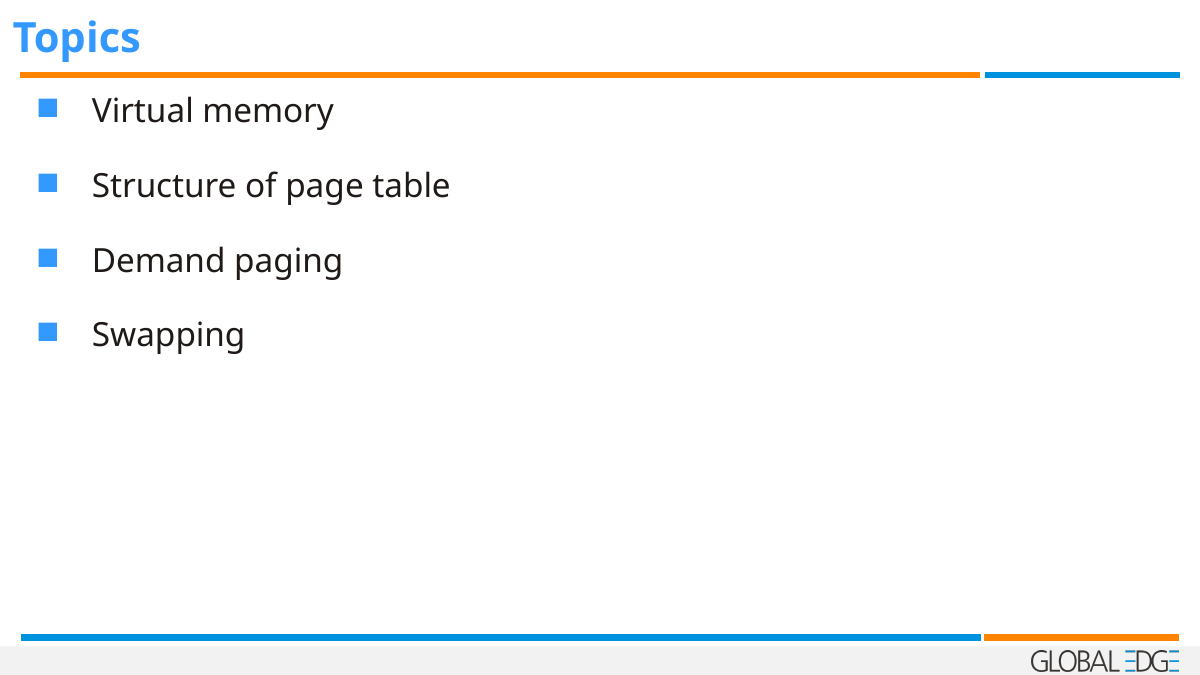

# Topics
Virtual memory
Structure of page table
Demand paging
Swapping